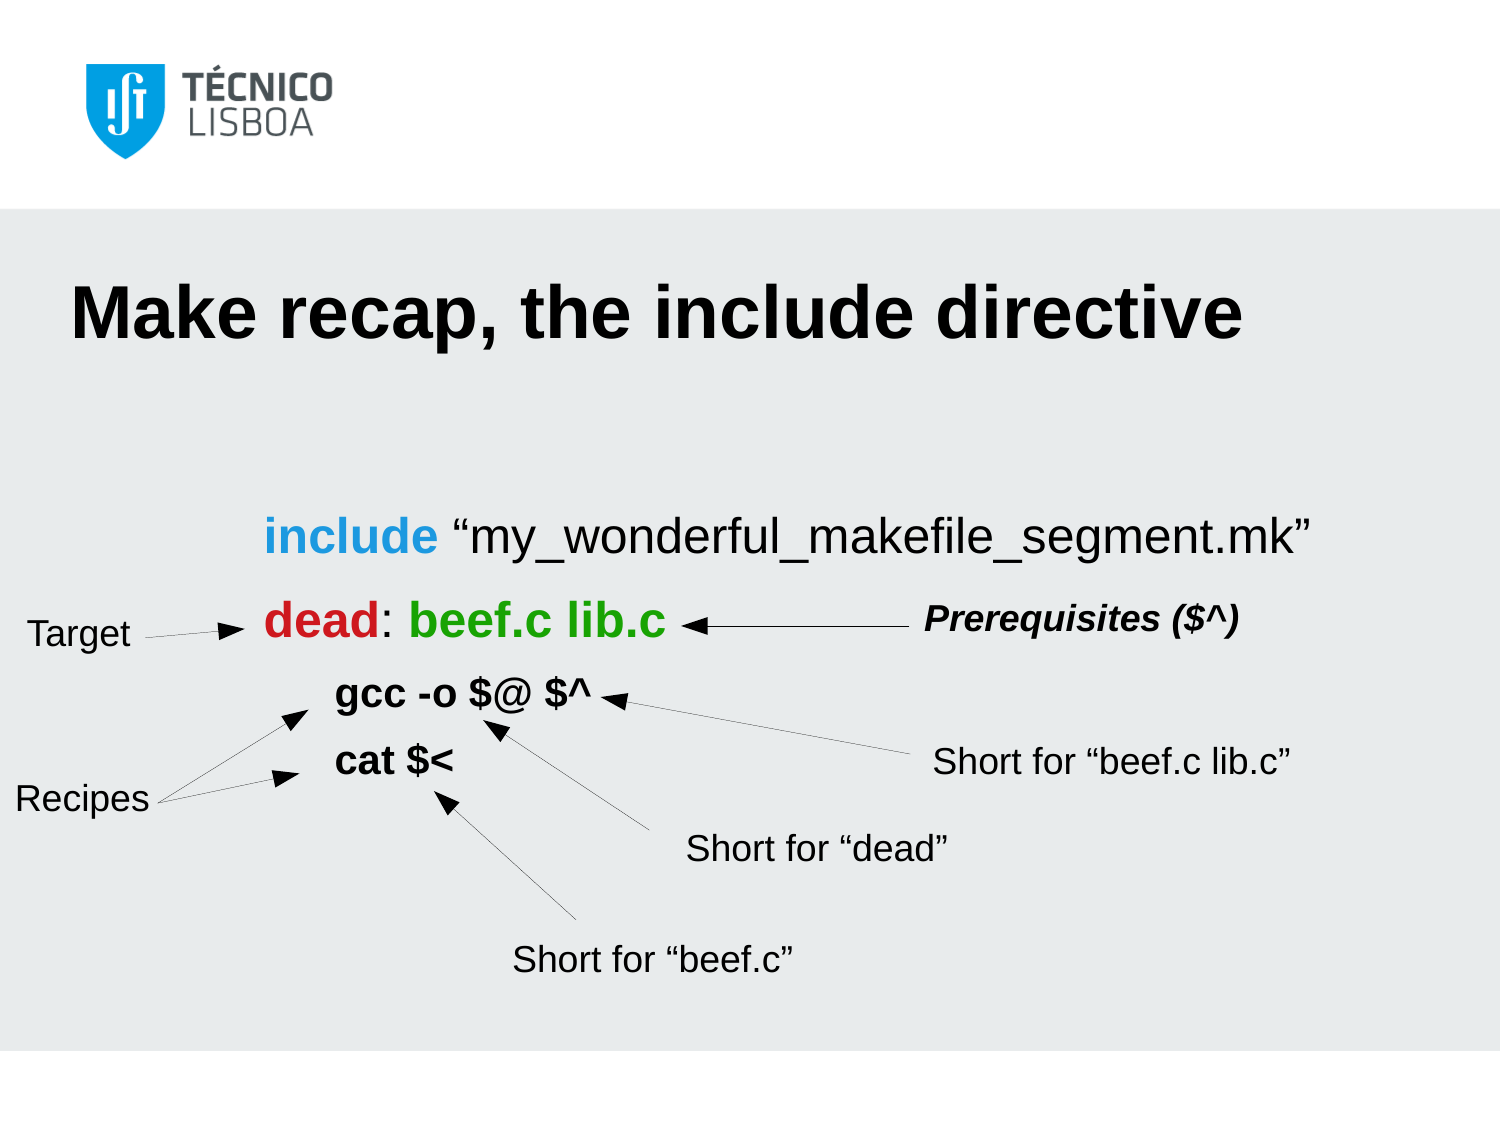

Make recap, the include directive
# include “my_wonderful_makefile_segment.mk”
dead: beef.c lib.c
gcc -o $@ $^
cat $<
Prerequisites ($^)
Target
Short for “beef.c lib.c”
Recipes
Short for “dead”
Short for “beef.c”